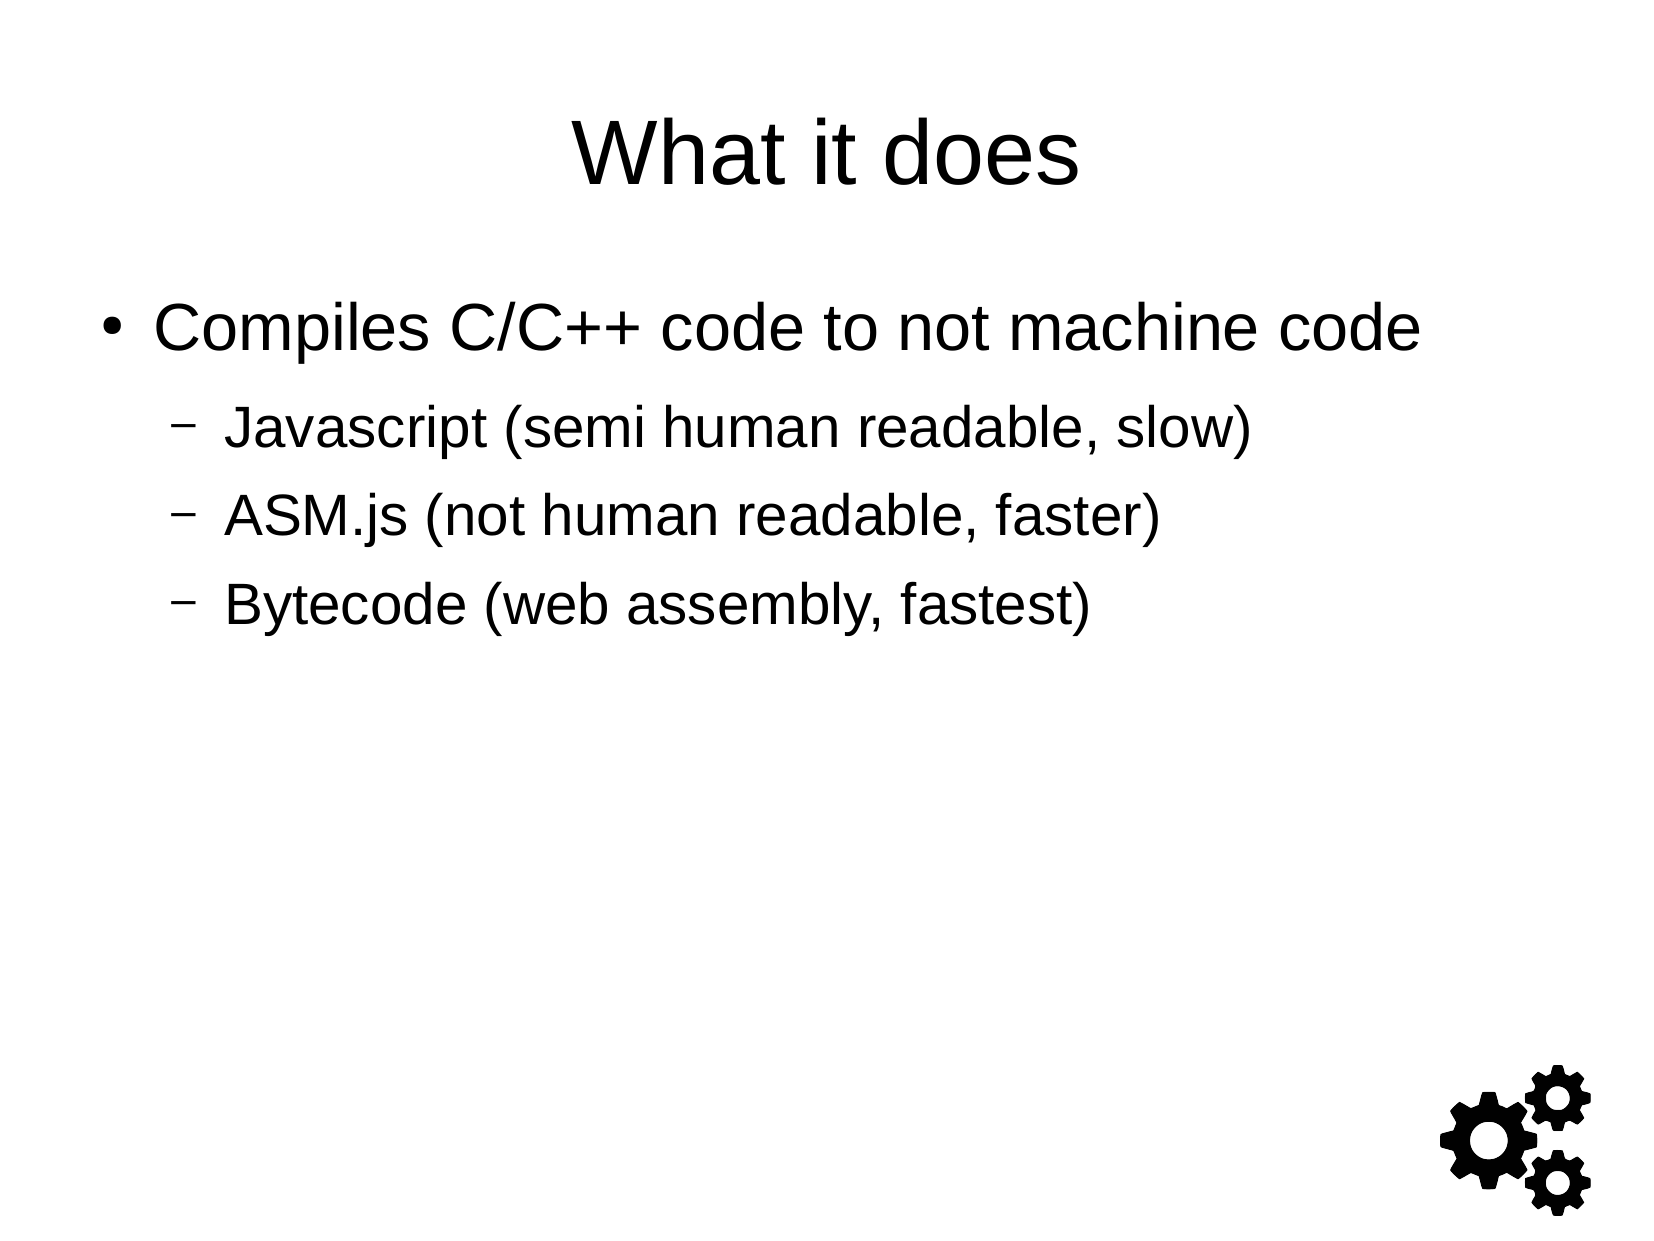

# What it does
Compiles C/C++ code to not machine code
Javascript (semi human readable, slow)
ASM.js (not human readable, faster)
Bytecode (web assembly, fastest)